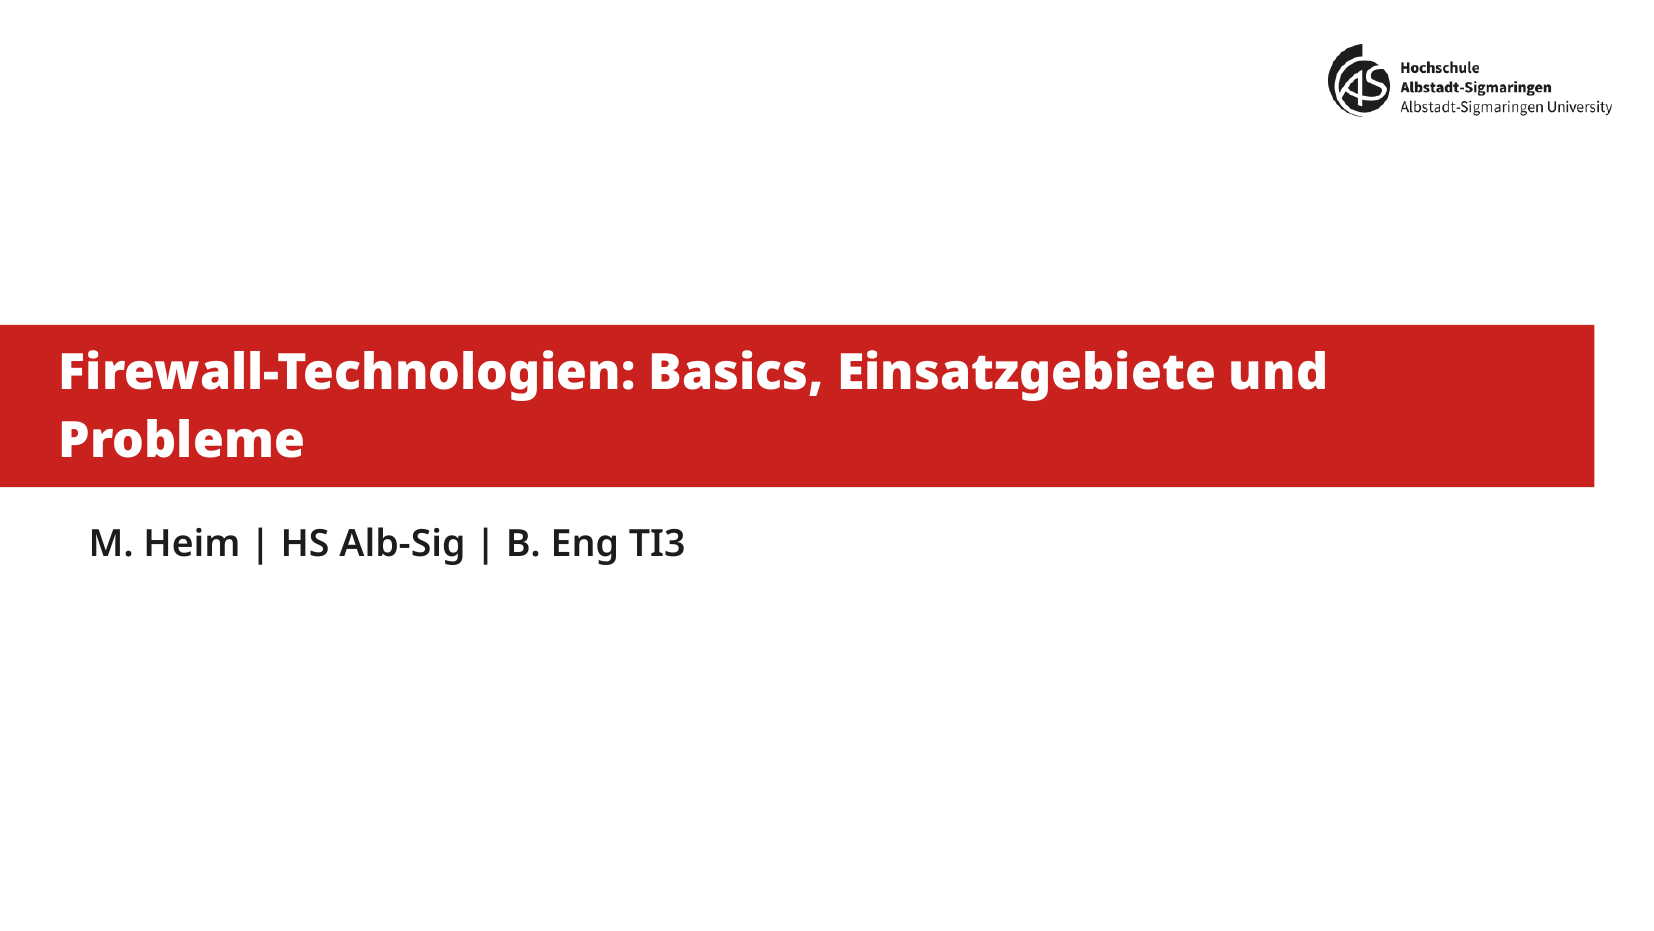

# Firewall-Technologien: Basics, Einsatzgebiete und Probleme
M. Heim | HS Alb-Sig | B. Eng TI3